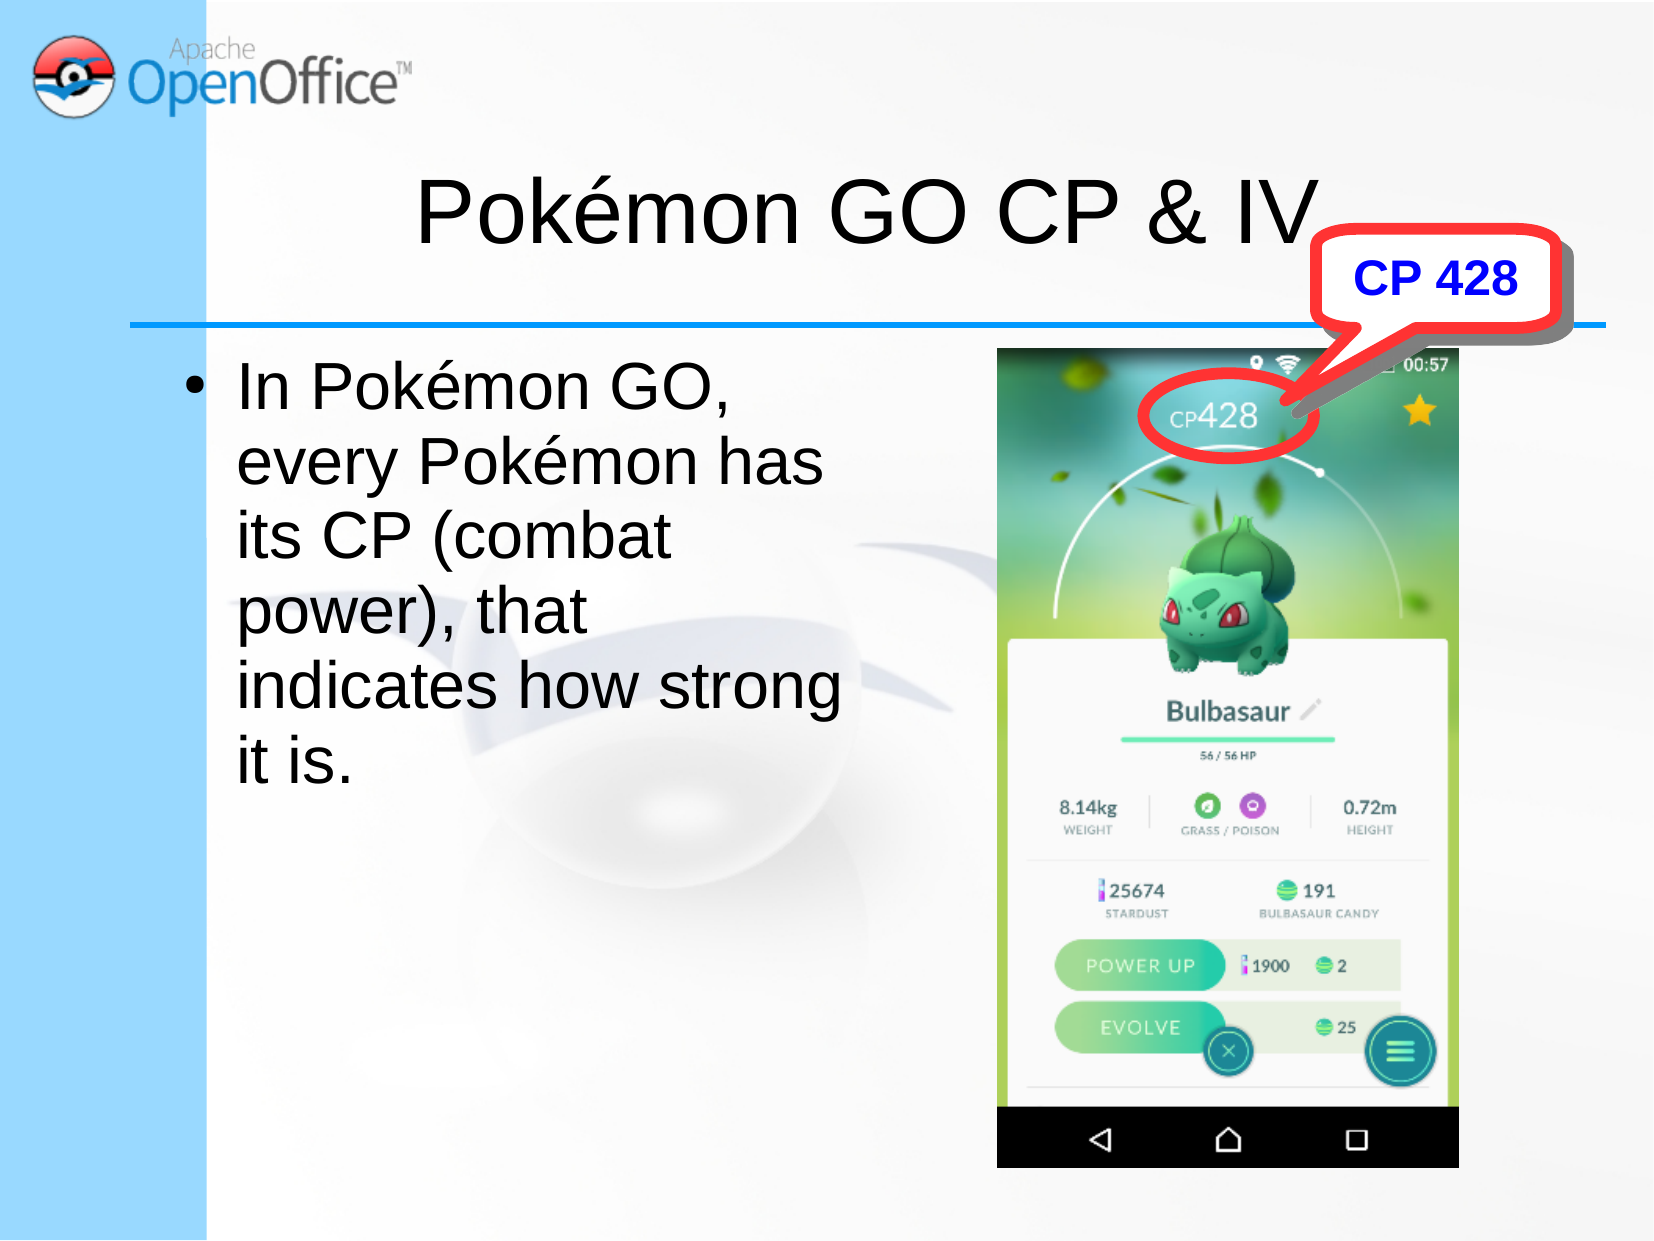

# Pokémon GO CP & IV
CP 428
In Pokémon GO, every Pokémon has its CP (combat power), that indicates how strong it is.